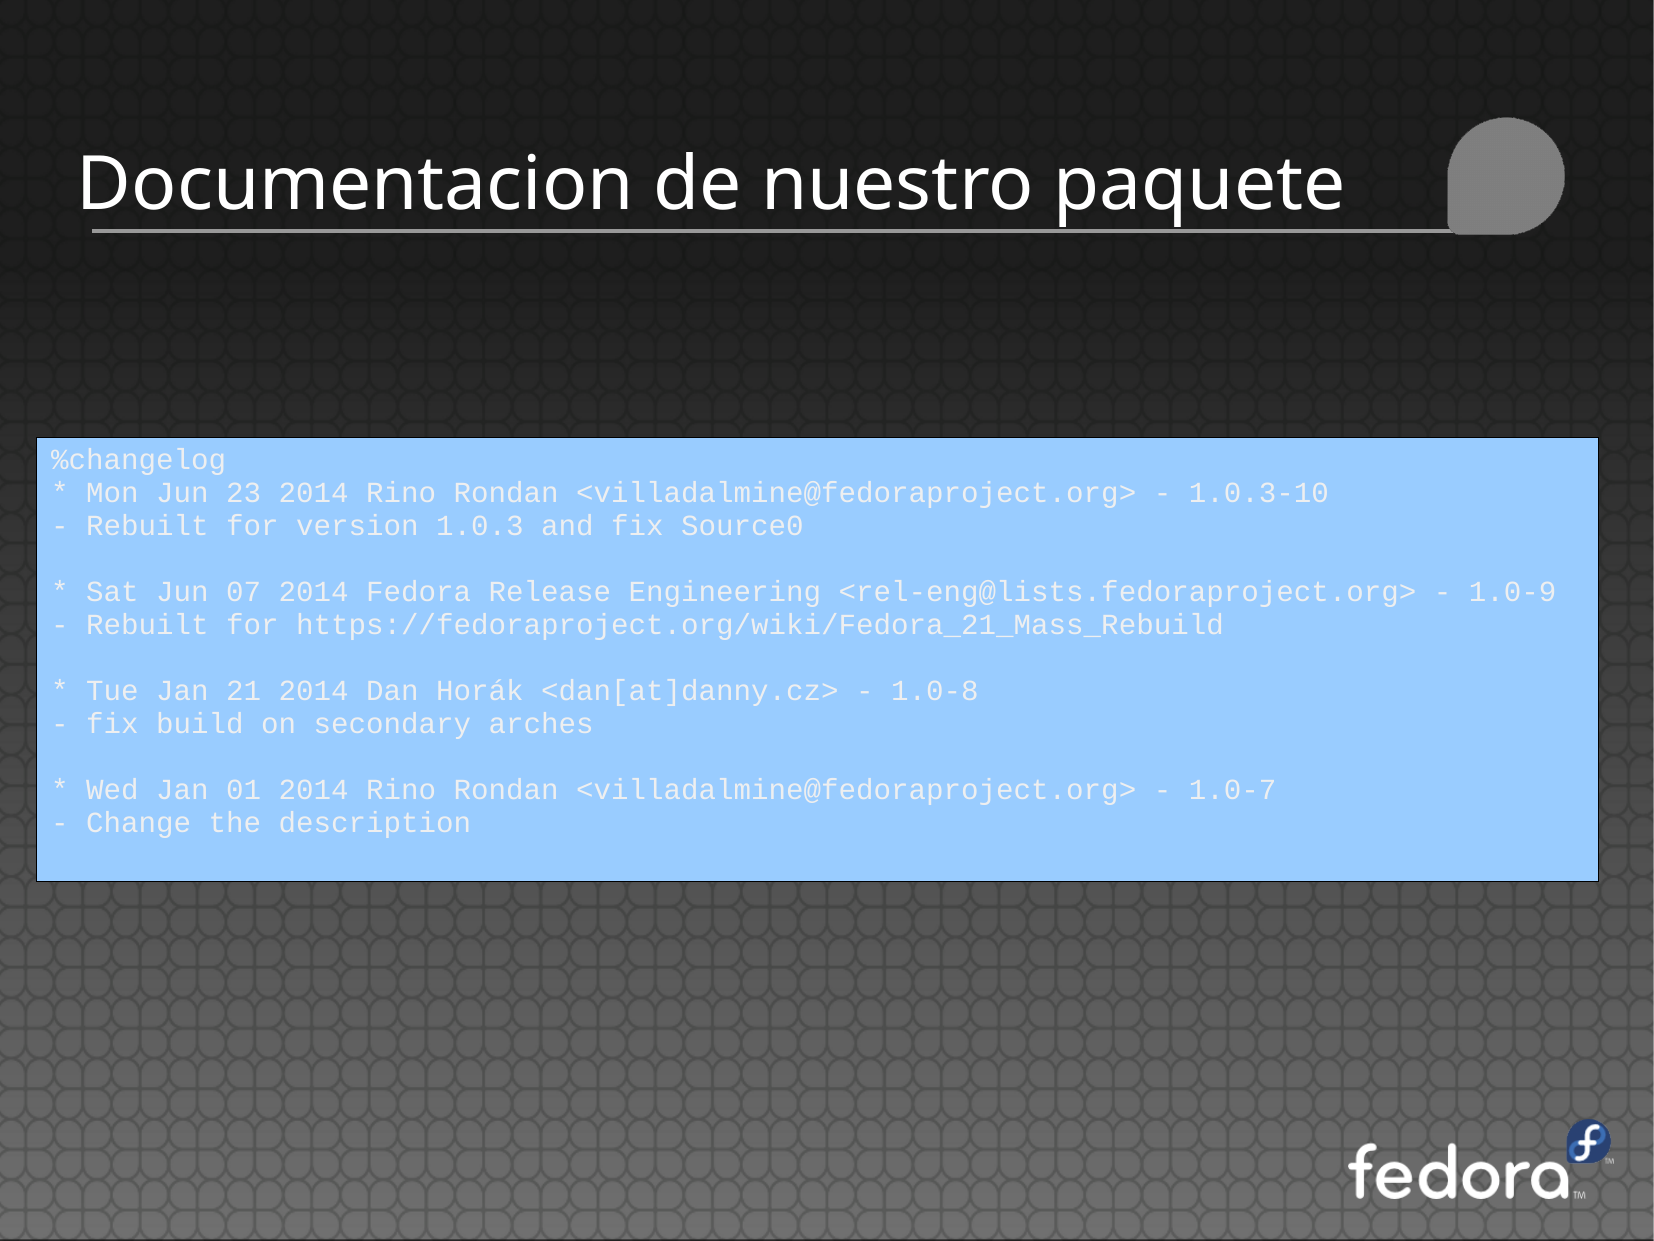

# Documentacion de nuestro paquete
%changelog
* Mon Jun 23 2014 Rino Rondan <villadalmine@fedoraproject.org> - 1.0.3-10
- Rebuilt for version 1.0.3 and fix Source0
* Sat Jun 07 2014 Fedora Release Engineering <rel-eng@lists.fedoraproject.org> - 1.0-9
- Rebuilt for https://fedoraproject.org/wiki/Fedora_21_Mass_Rebuild
* Tue Jan 21 2014 Dan Horák <dan[at]danny.cz> - 1.0-8
- fix build on secondary arches
* Wed Jan 01 2014 Rino Rondan <villadalmine@fedoraproject.org> - 1.0-7
- Change the description